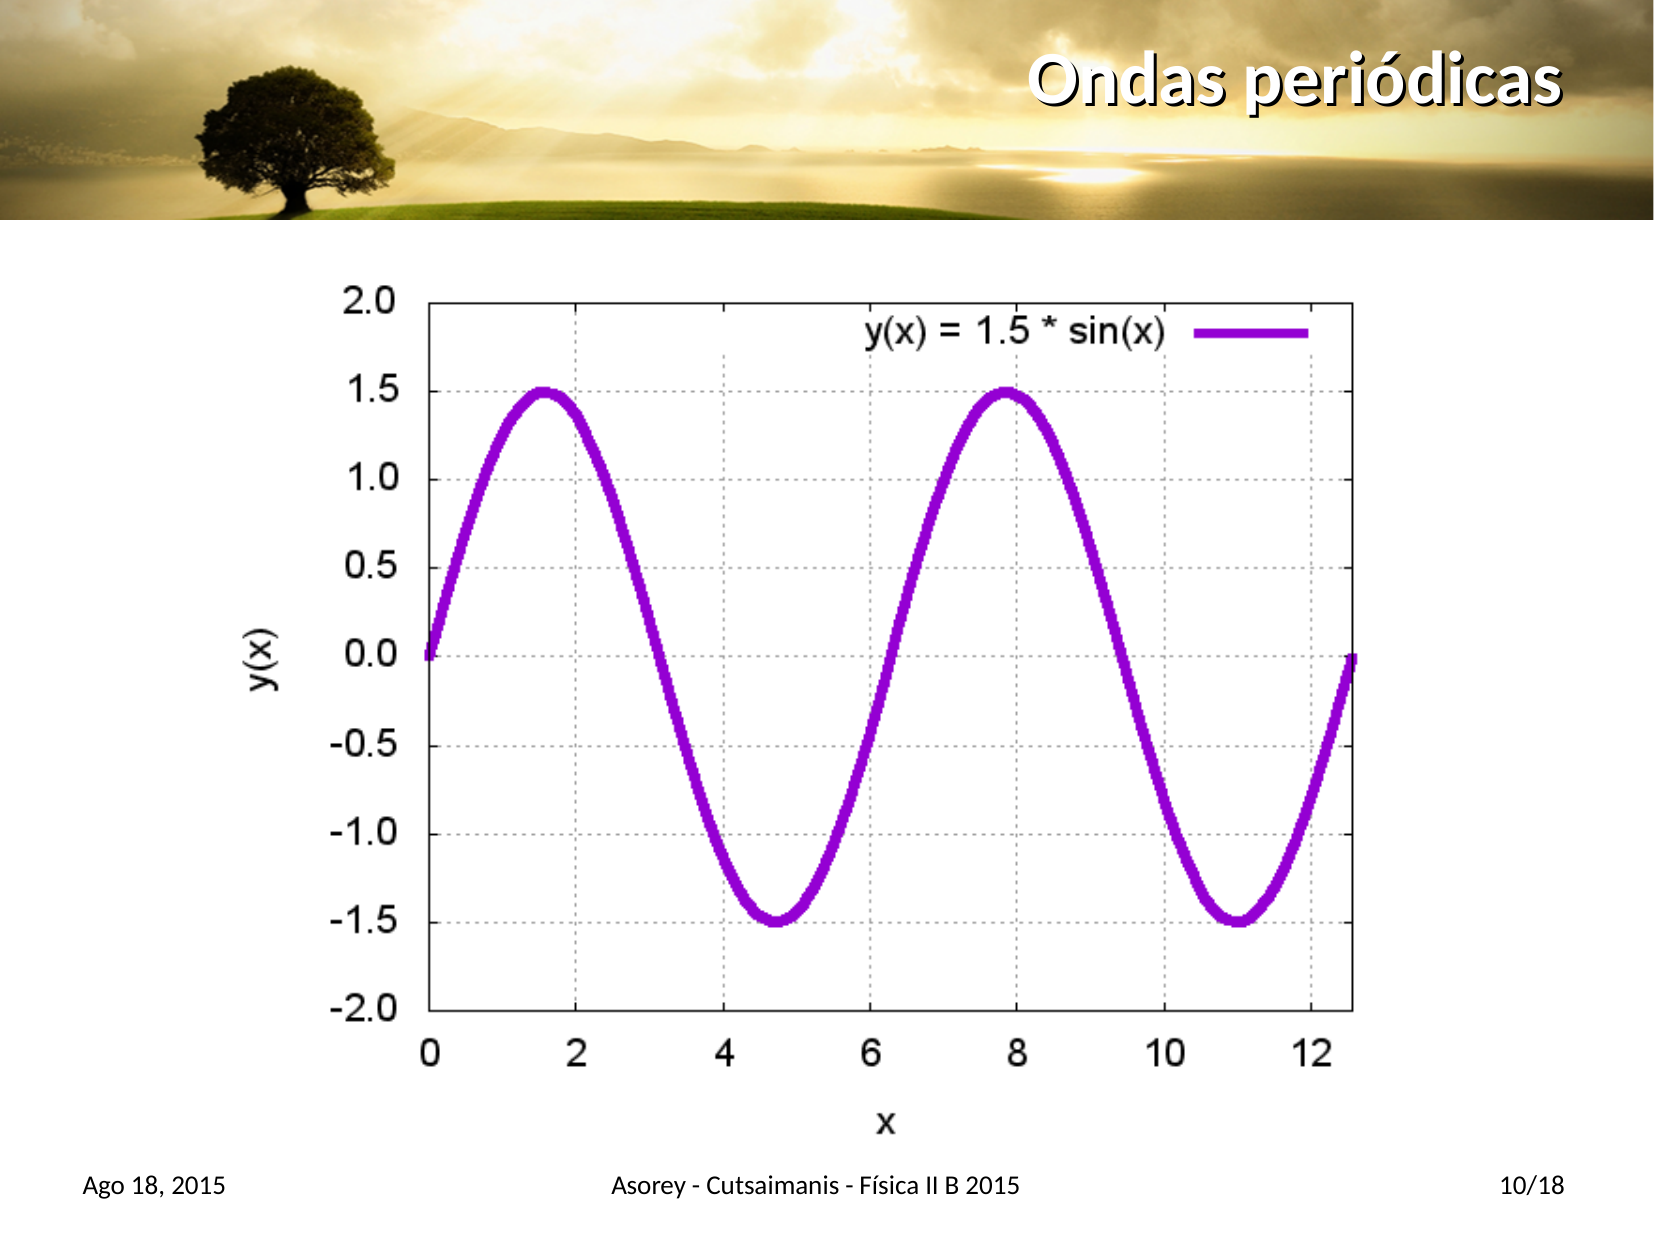

# Ondas periódicas
Ago 18, 2015
Asorey - Cutsaimanis - Física II B 2015
10